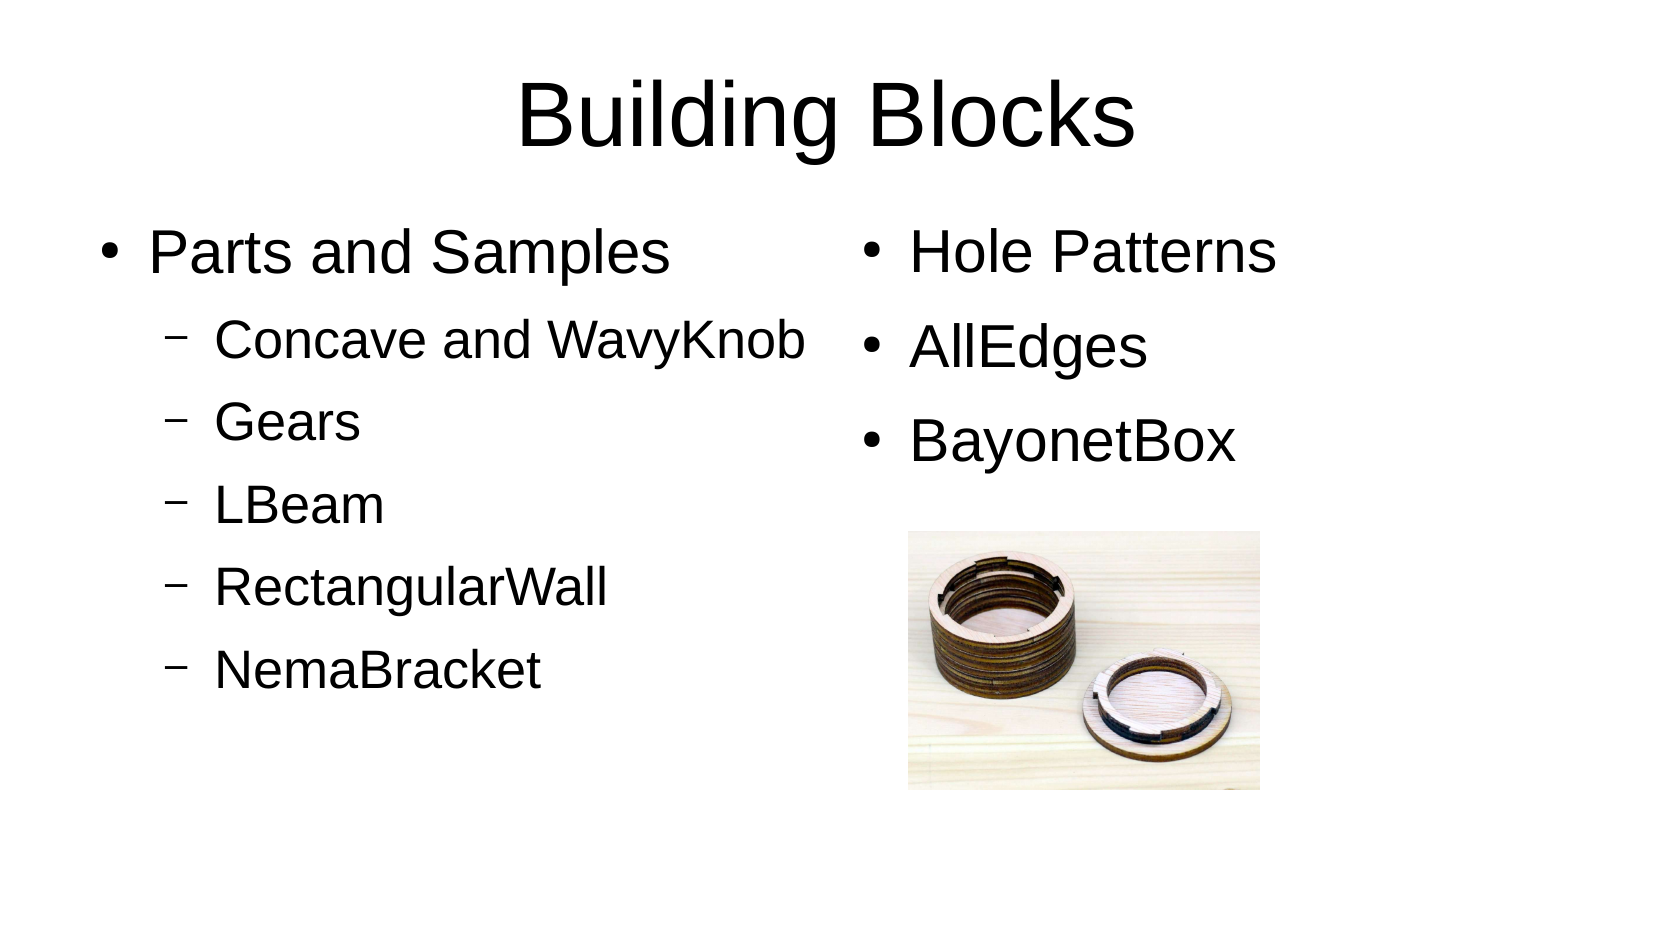

# Building Blocks
Parts and Samples
Concave and WavyKnob
Gears
LBeam
RectangularWall
NemaBracket
Hole Patterns
AllEdges
BayonetBox